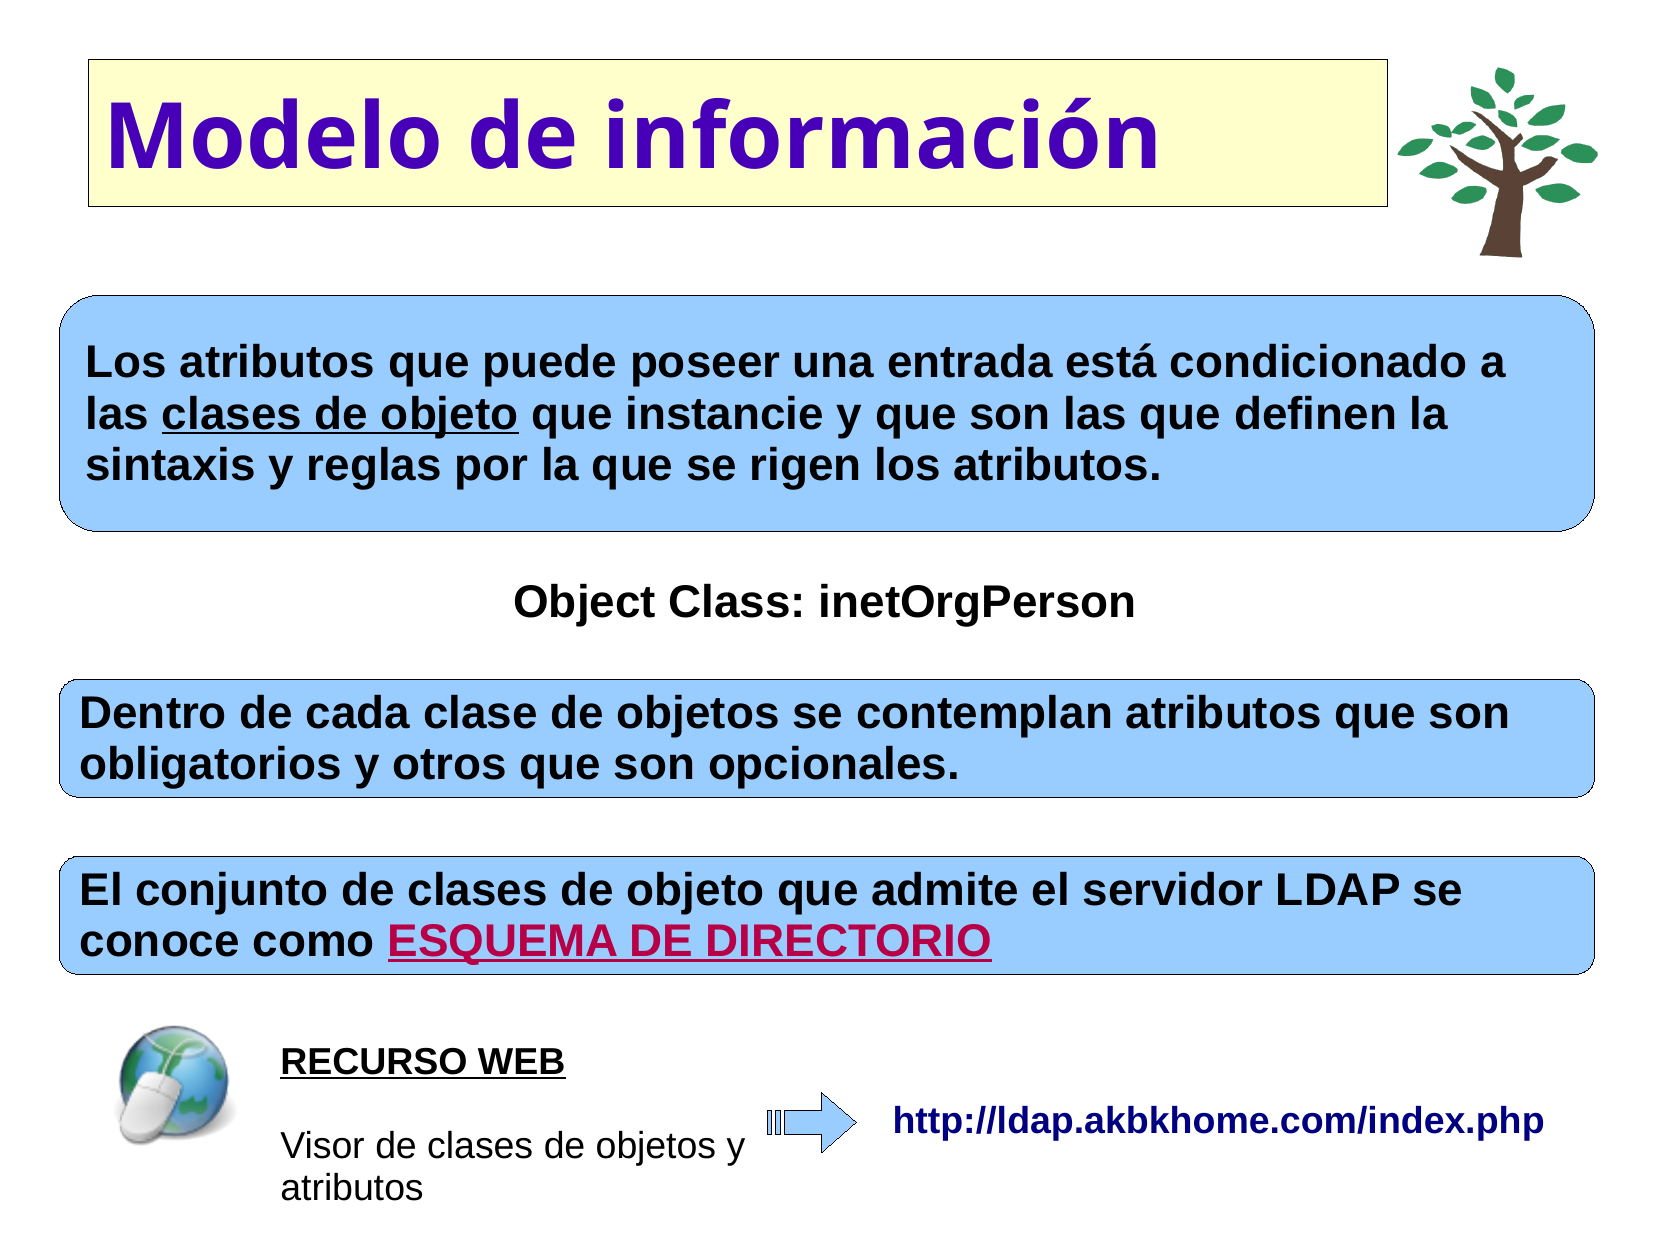

Modelo de información
Los atributos que puede poseer una entrada está condicionado a las clases de objeto que instancie y que son las que definen la sintaxis y reglas por la que se rigen los atributos.
Object Class: inetOrgPerson
Dentro de cada clase de objetos se contemplan atributos que son
obligatorios y otros que son opcionales.
El conjunto de clases de objeto que admite el servidor LDAP se
conoce como ESQUEMA DE DIRECTORIO
RECURSO WEB
Visor de clases de objetos y
atributos
http://ldap.akbkhome.com/index.php